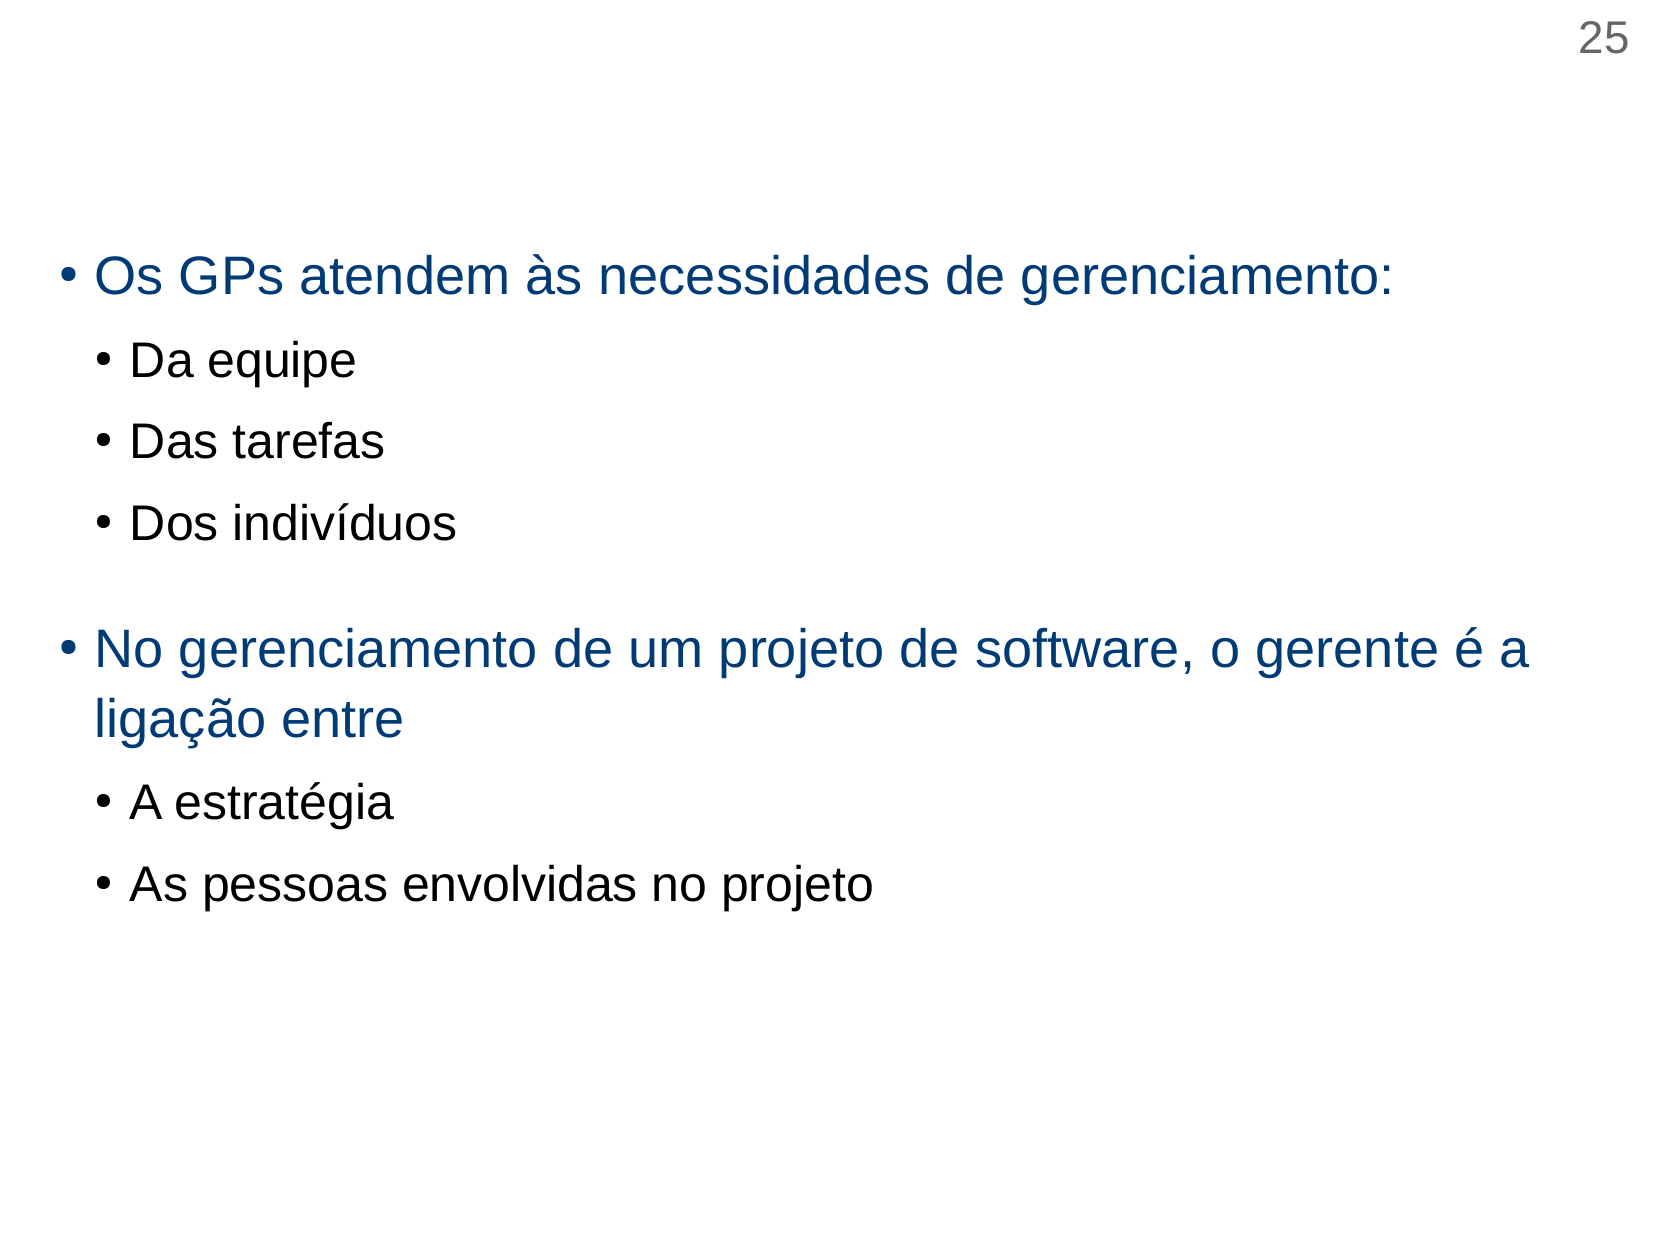

25
#
Os GPs atendem às necessidades de gerenciamento:
Da equipe
Das tarefas
Dos indivíduos
No gerenciamento de um projeto de software, o gerente é a ligação entre
A estratégia
As pessoas envolvidas no projeto